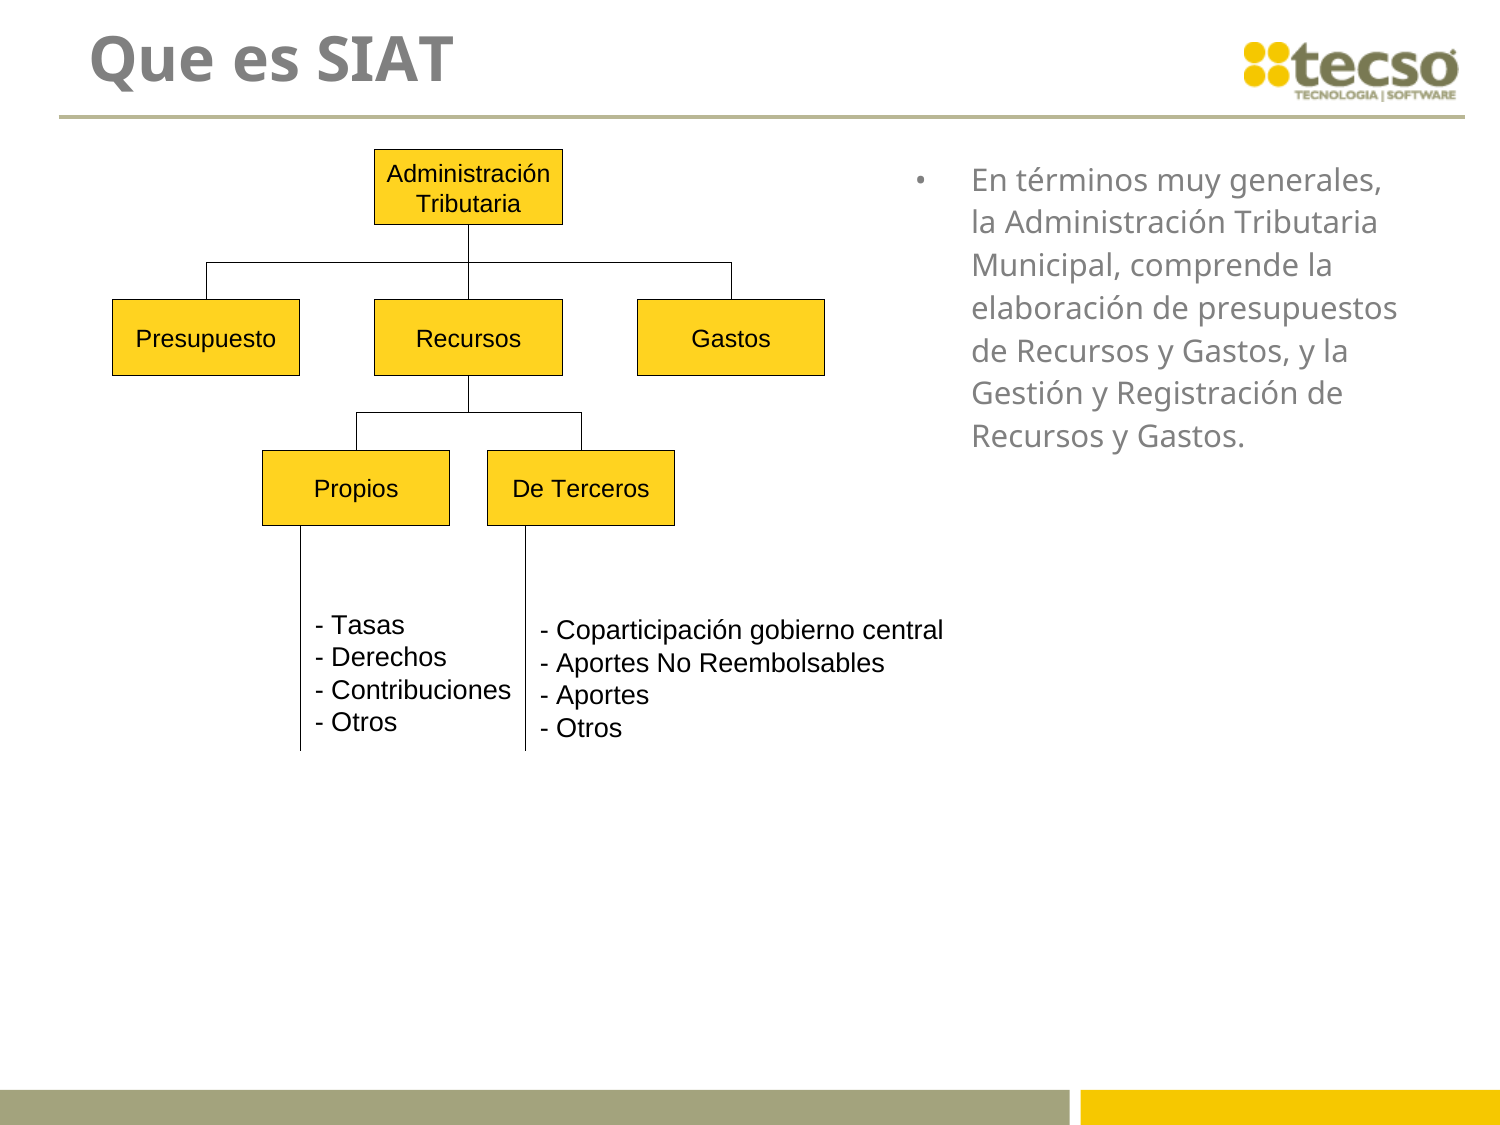

# Que es SIAT
Administración
Tributaria
En términos muy generales, la Administración Tributaria Municipal, comprende la elaboración de presupuestos de Recursos y Gastos, y la Gestión y Registración de Recursos y Gastos.
Presupuesto
Recursos
Gastos
Propios
De Terceros
- Tasas
- Derechos
- Contribuciones
- Otros
- Coparticipación gobierno central
- Aportes No Reembolsables
- Aportes
- Otros